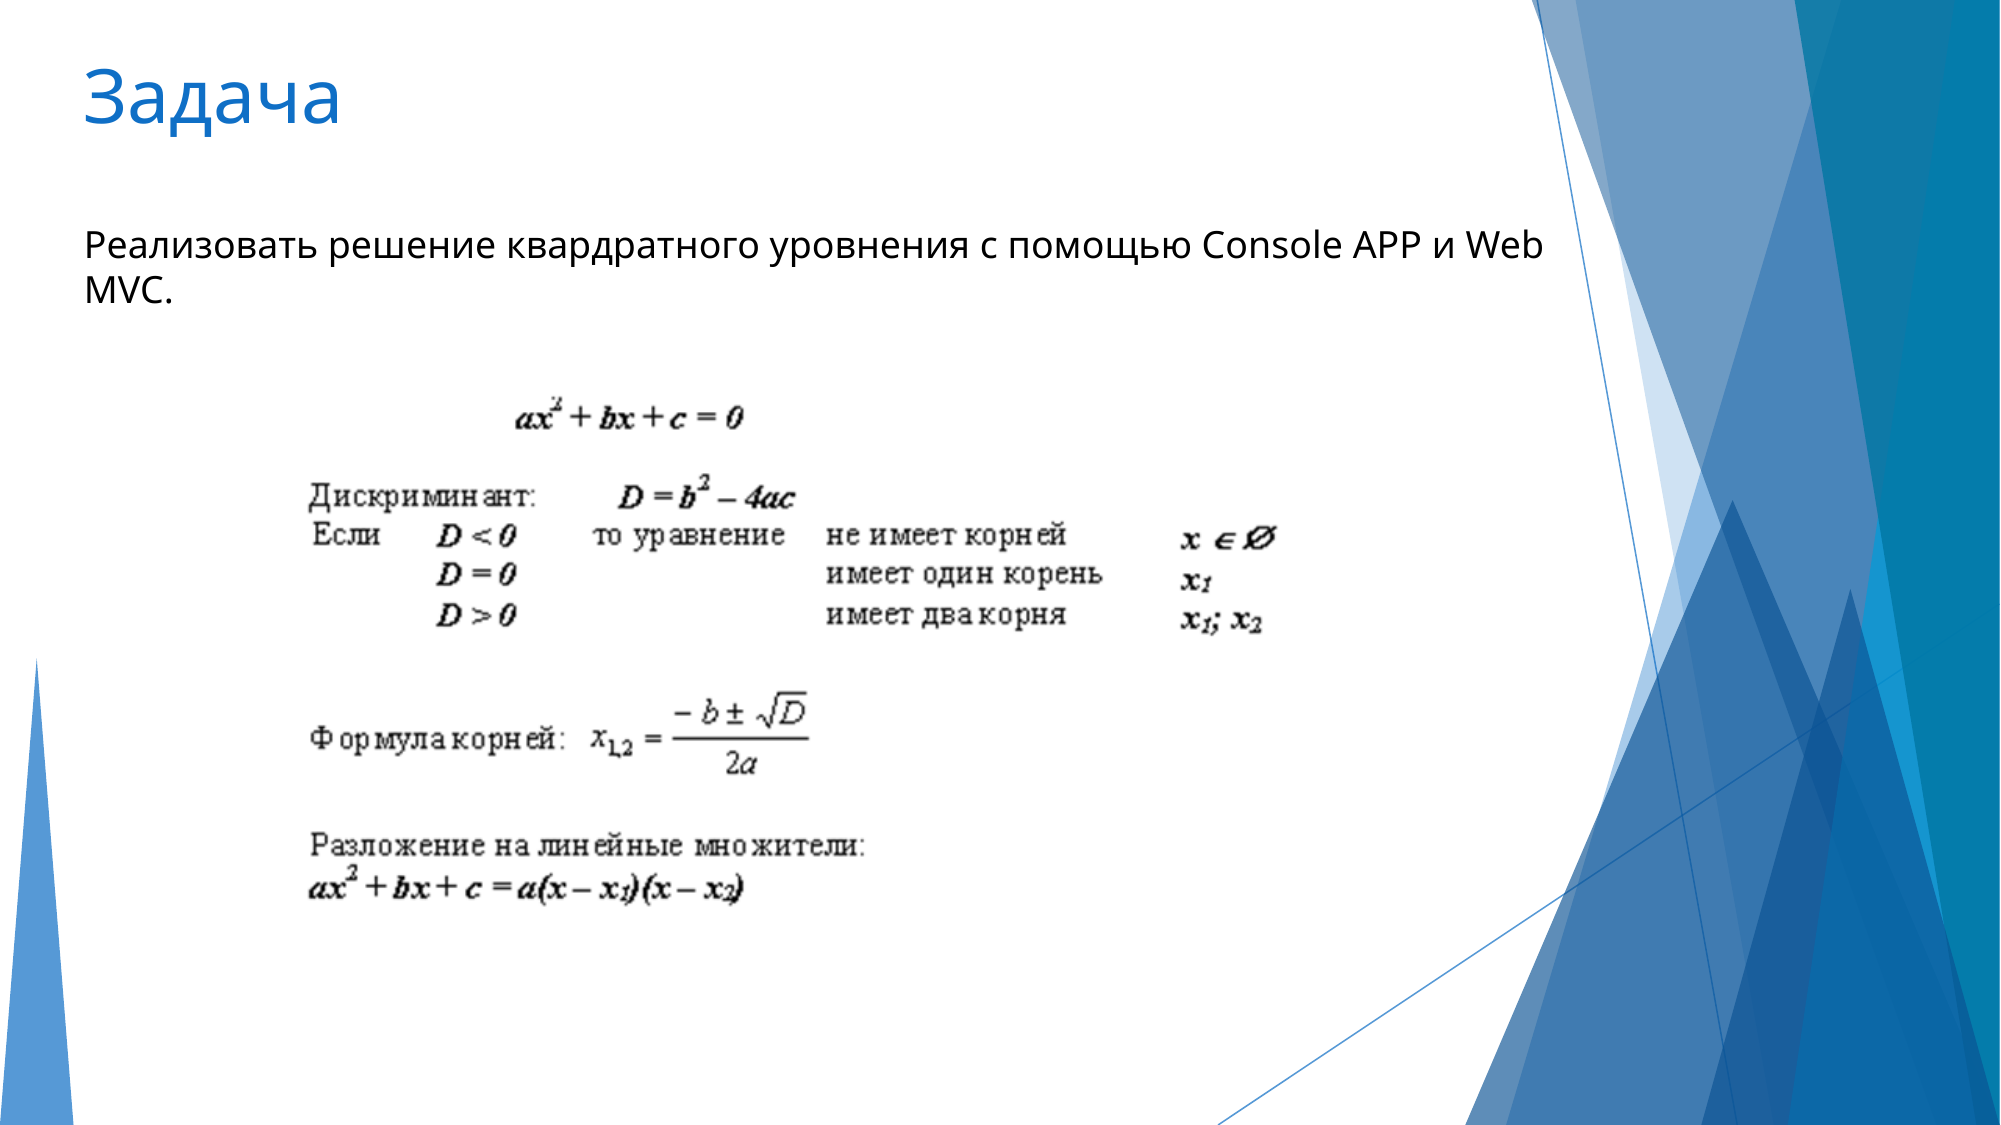

# Задача
Реализовать решение квардратного уровнения с помощью Console APP и Web MVC.